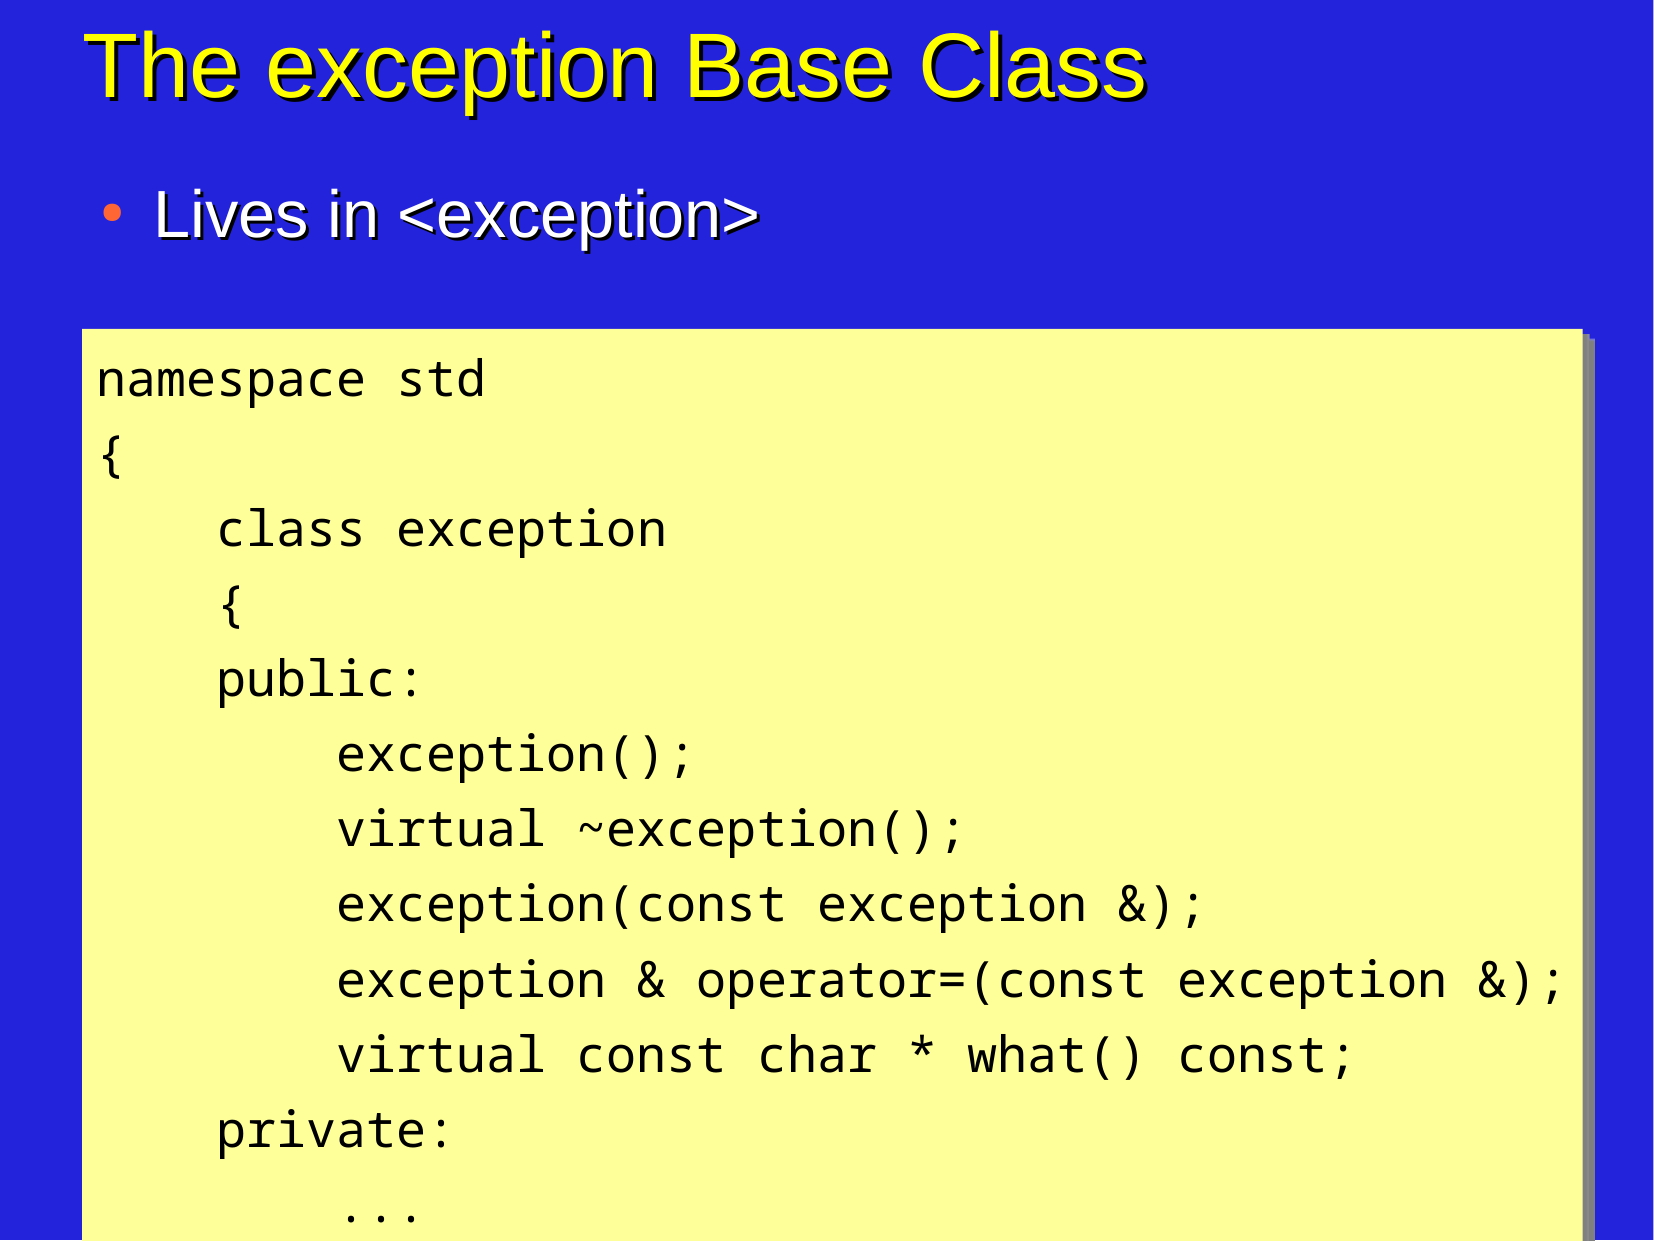

# The exception Base Class
Lives in <exception>
namespace std
{
 class exception
 {
 public:
 exception();
 virtual ~exception();
 exception(const exception &);
 exception & operator=(const exception &);
 virtual const char * what() const;
 private:
 ...
 };
}